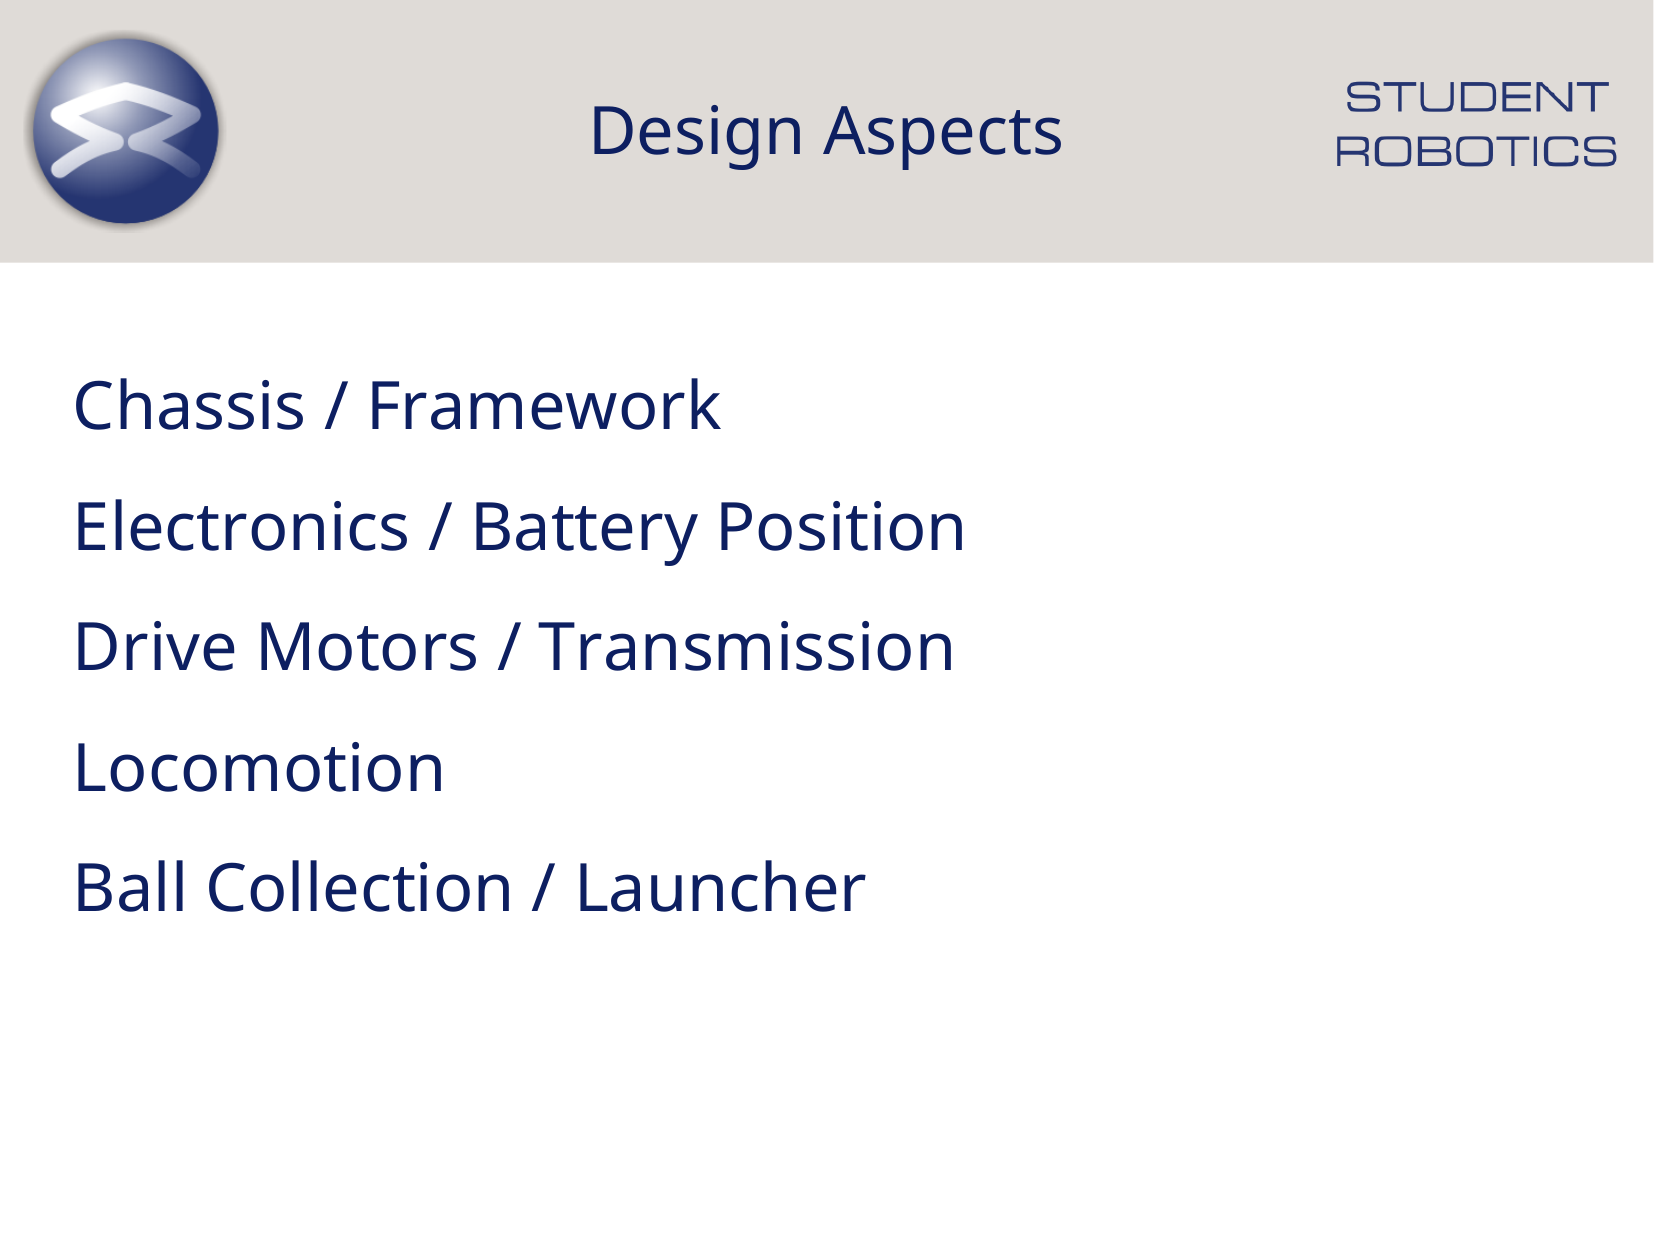

# Design Aspects
Chassis / Framework
Electronics / Battery Position
Drive Motors / Transmission
Locomotion
Ball Collection / Launcher